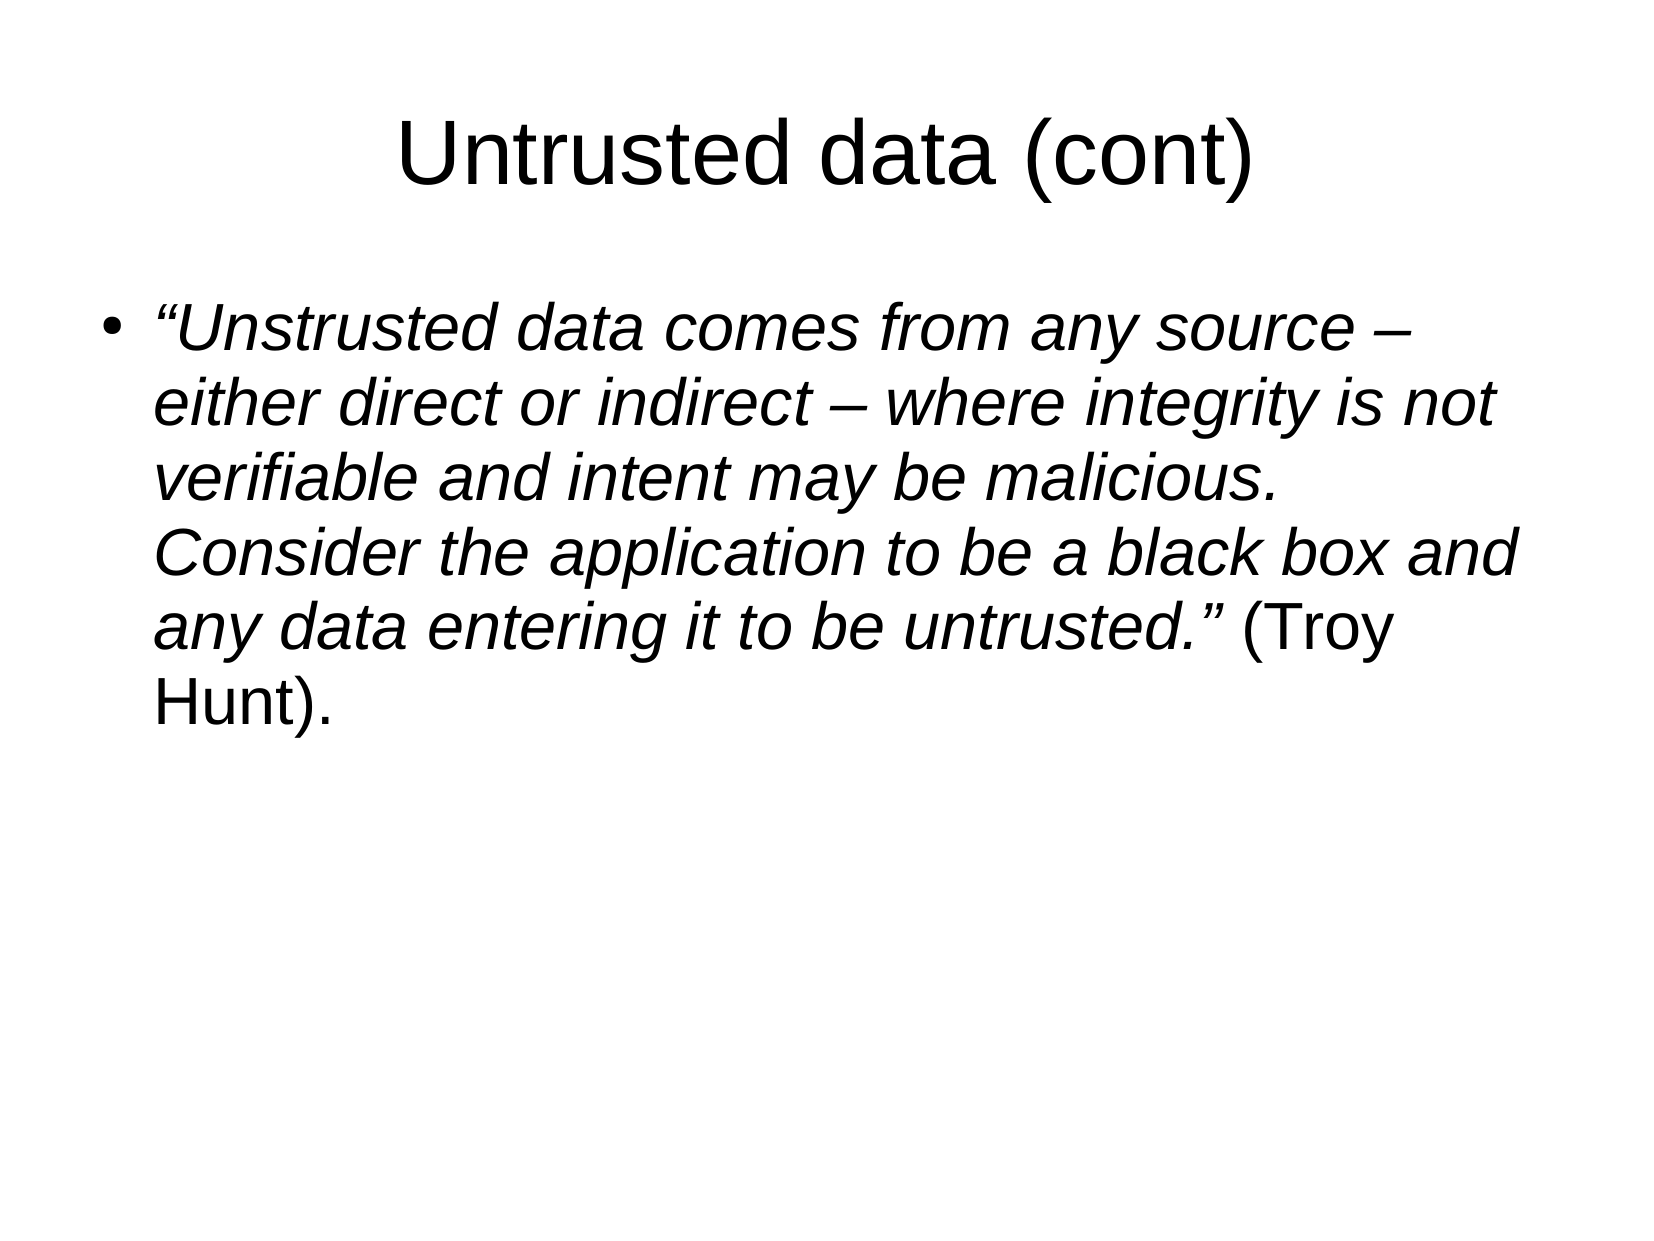

# Untrusted data (cont)
“Unstrusted data comes from any source – either direct or indirect – where integrity is not verifiable and intent may be malicious. Consider the application to be a black box and any data entering it to be untrusted.” (Troy Hunt).